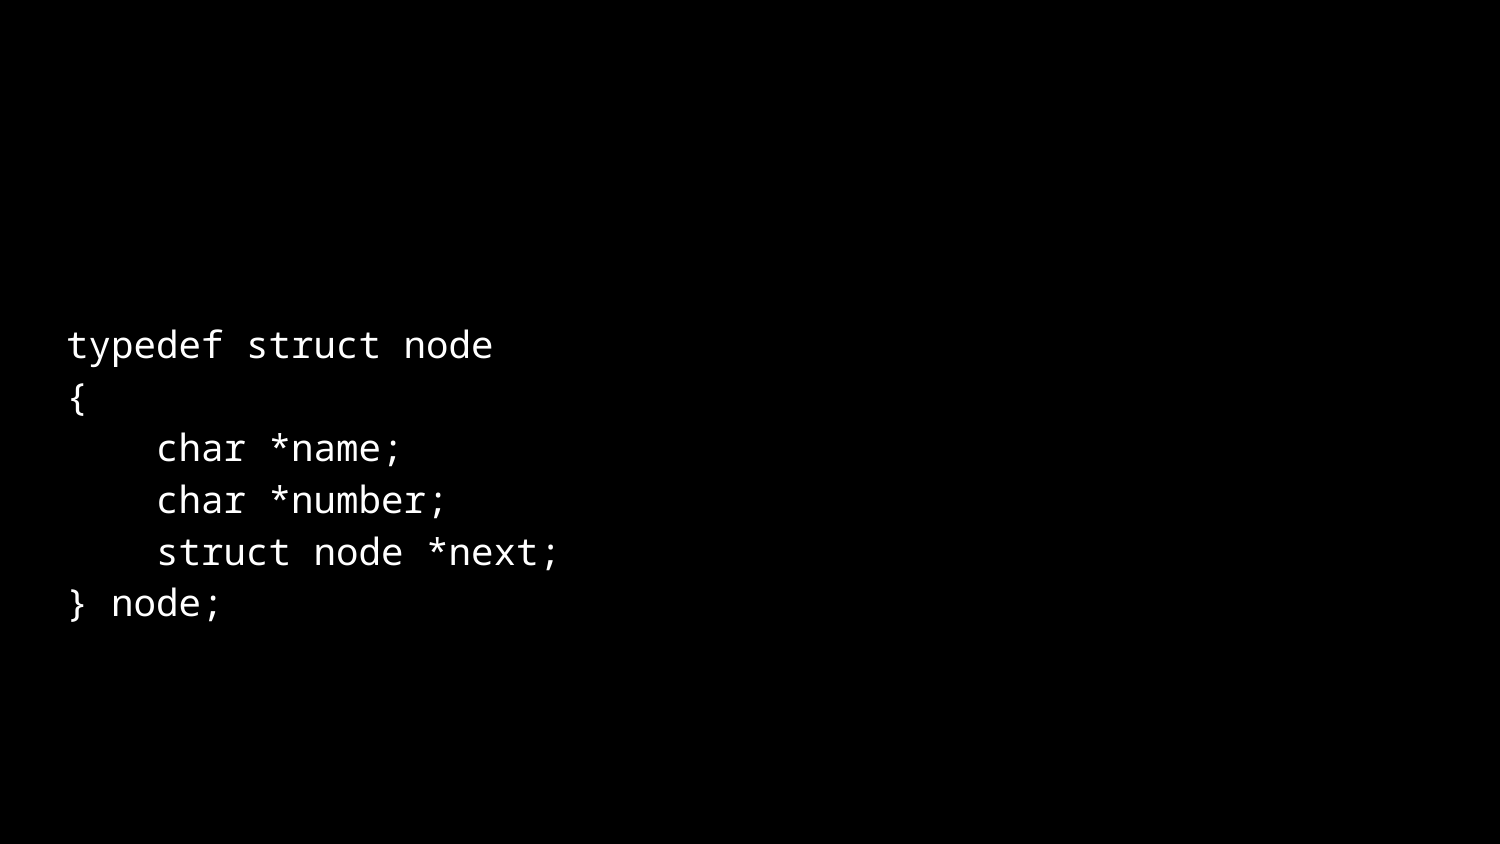

# typedef struct node
{
 char *name;
 char *number;
 struct node *next;
} node;